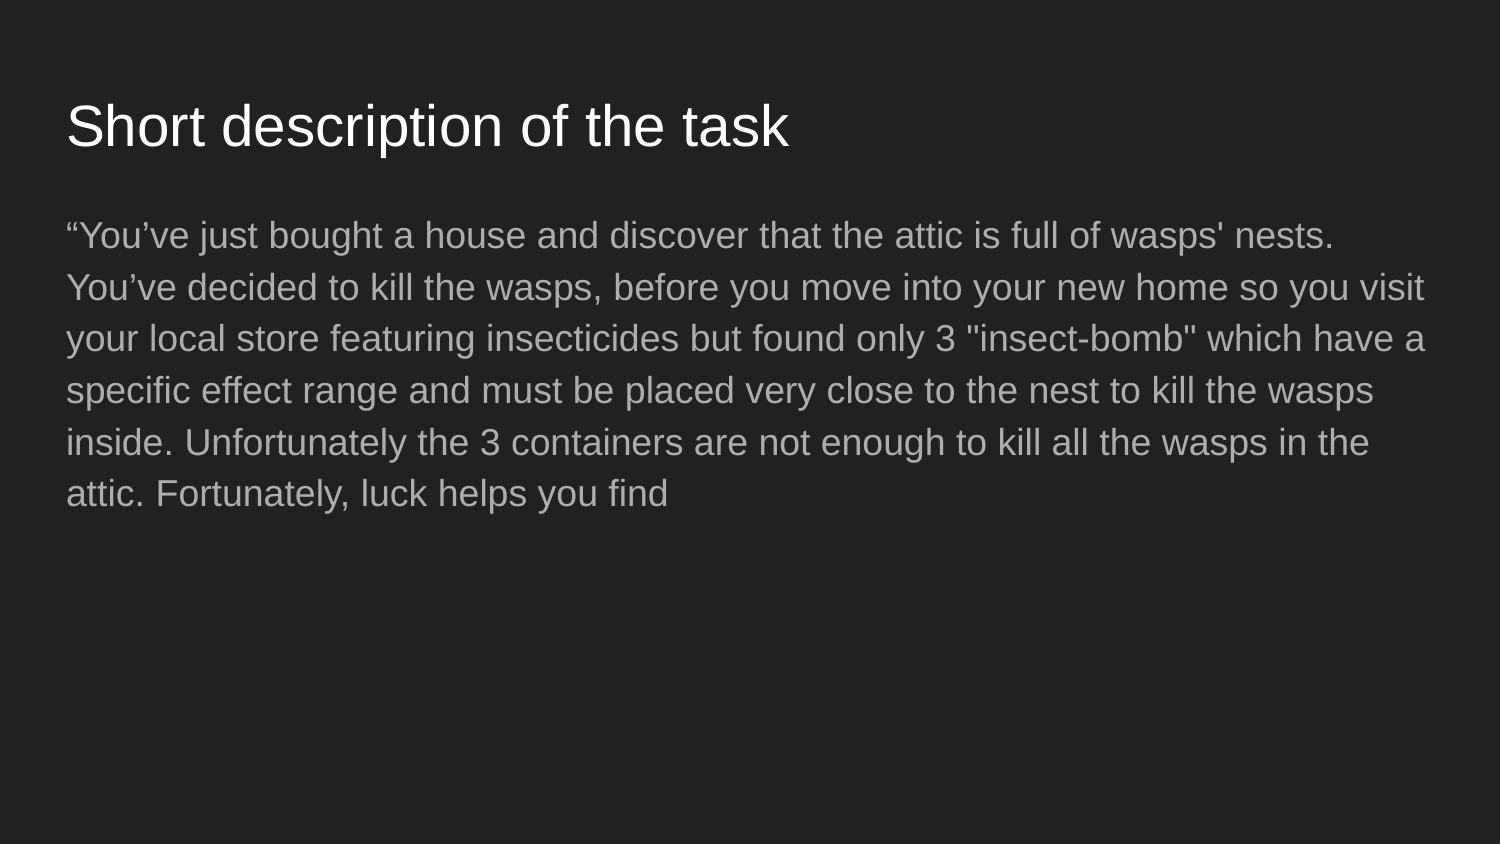

# Short description of the task
“You’ve just bought a house and discover that the attic is full of wasps' nests. You’ve decided to kill the wasps, before you move into your new home so you visit your local store featuring insecticides but found only 3 "insect-bomb" which have a specific effect range and must be placed very close to the nest to kill the wasps inside. Unfortunately the 3 containers are not enough to kill all the wasps in the attic. Fortunately, luck helps you find